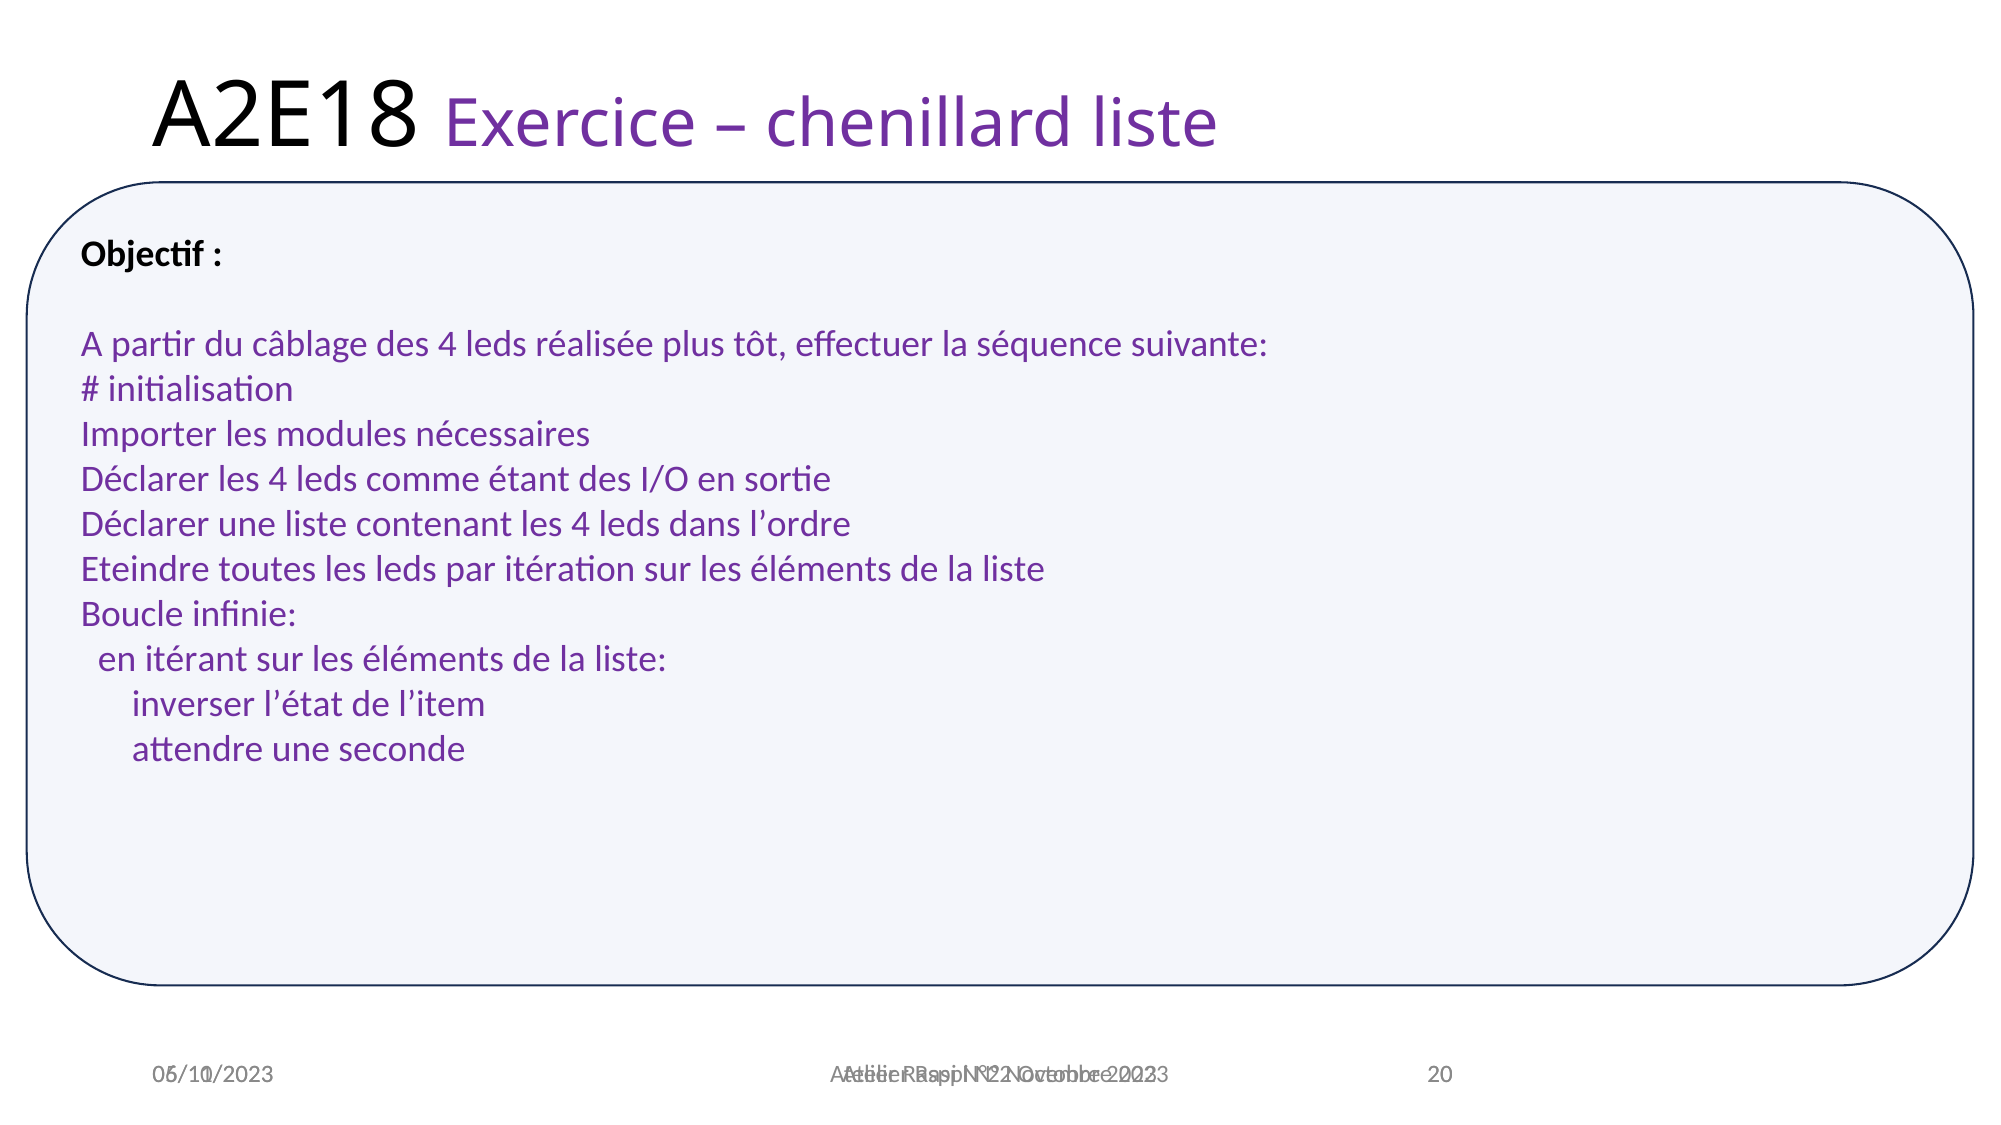

A2E18 Exercice – chenillard liste
Objectif :
A partir du câblage des 4 leds réalisée plus tôt, effectuer la séquence suivante:
# initialisation
Importer les modules nécessaires
Déclarer les 4 leds comme étant des I/O en sortie
Déclarer une liste contenant les 4 leds dans l’ordre
Eteindre toutes les leds par itération sur les éléments de la liste
Boucle infinie:
 en itérant sur les éléments de la liste:
 inverser l’état de l’item
 attendre une seconde
05/10/2023
06/11/2023
Atelier Raspi N°2 Octobre 2023
Atelier Raspi N°2 Novembre 2023